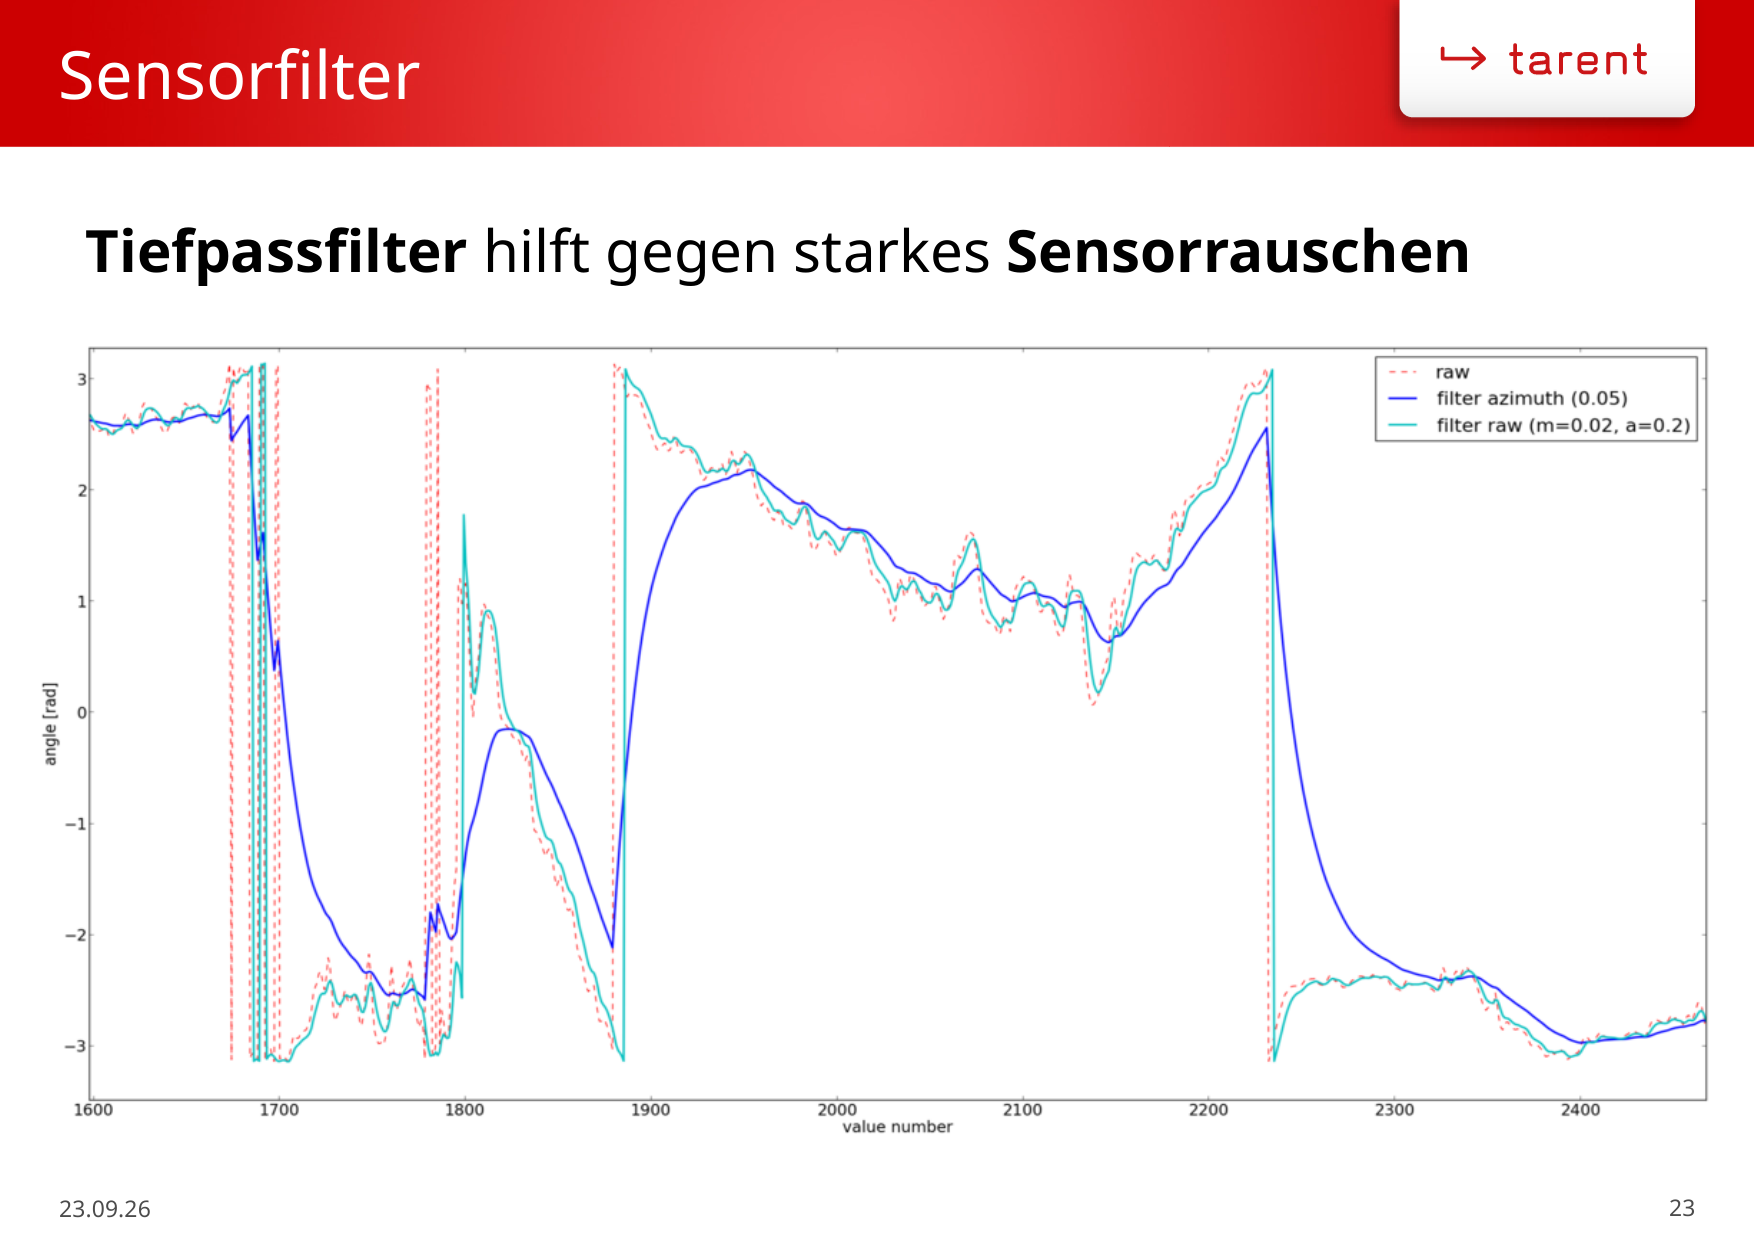

# Sensorfilter
Tiefpassfilter hilft gegen starkes Sensorrauschen